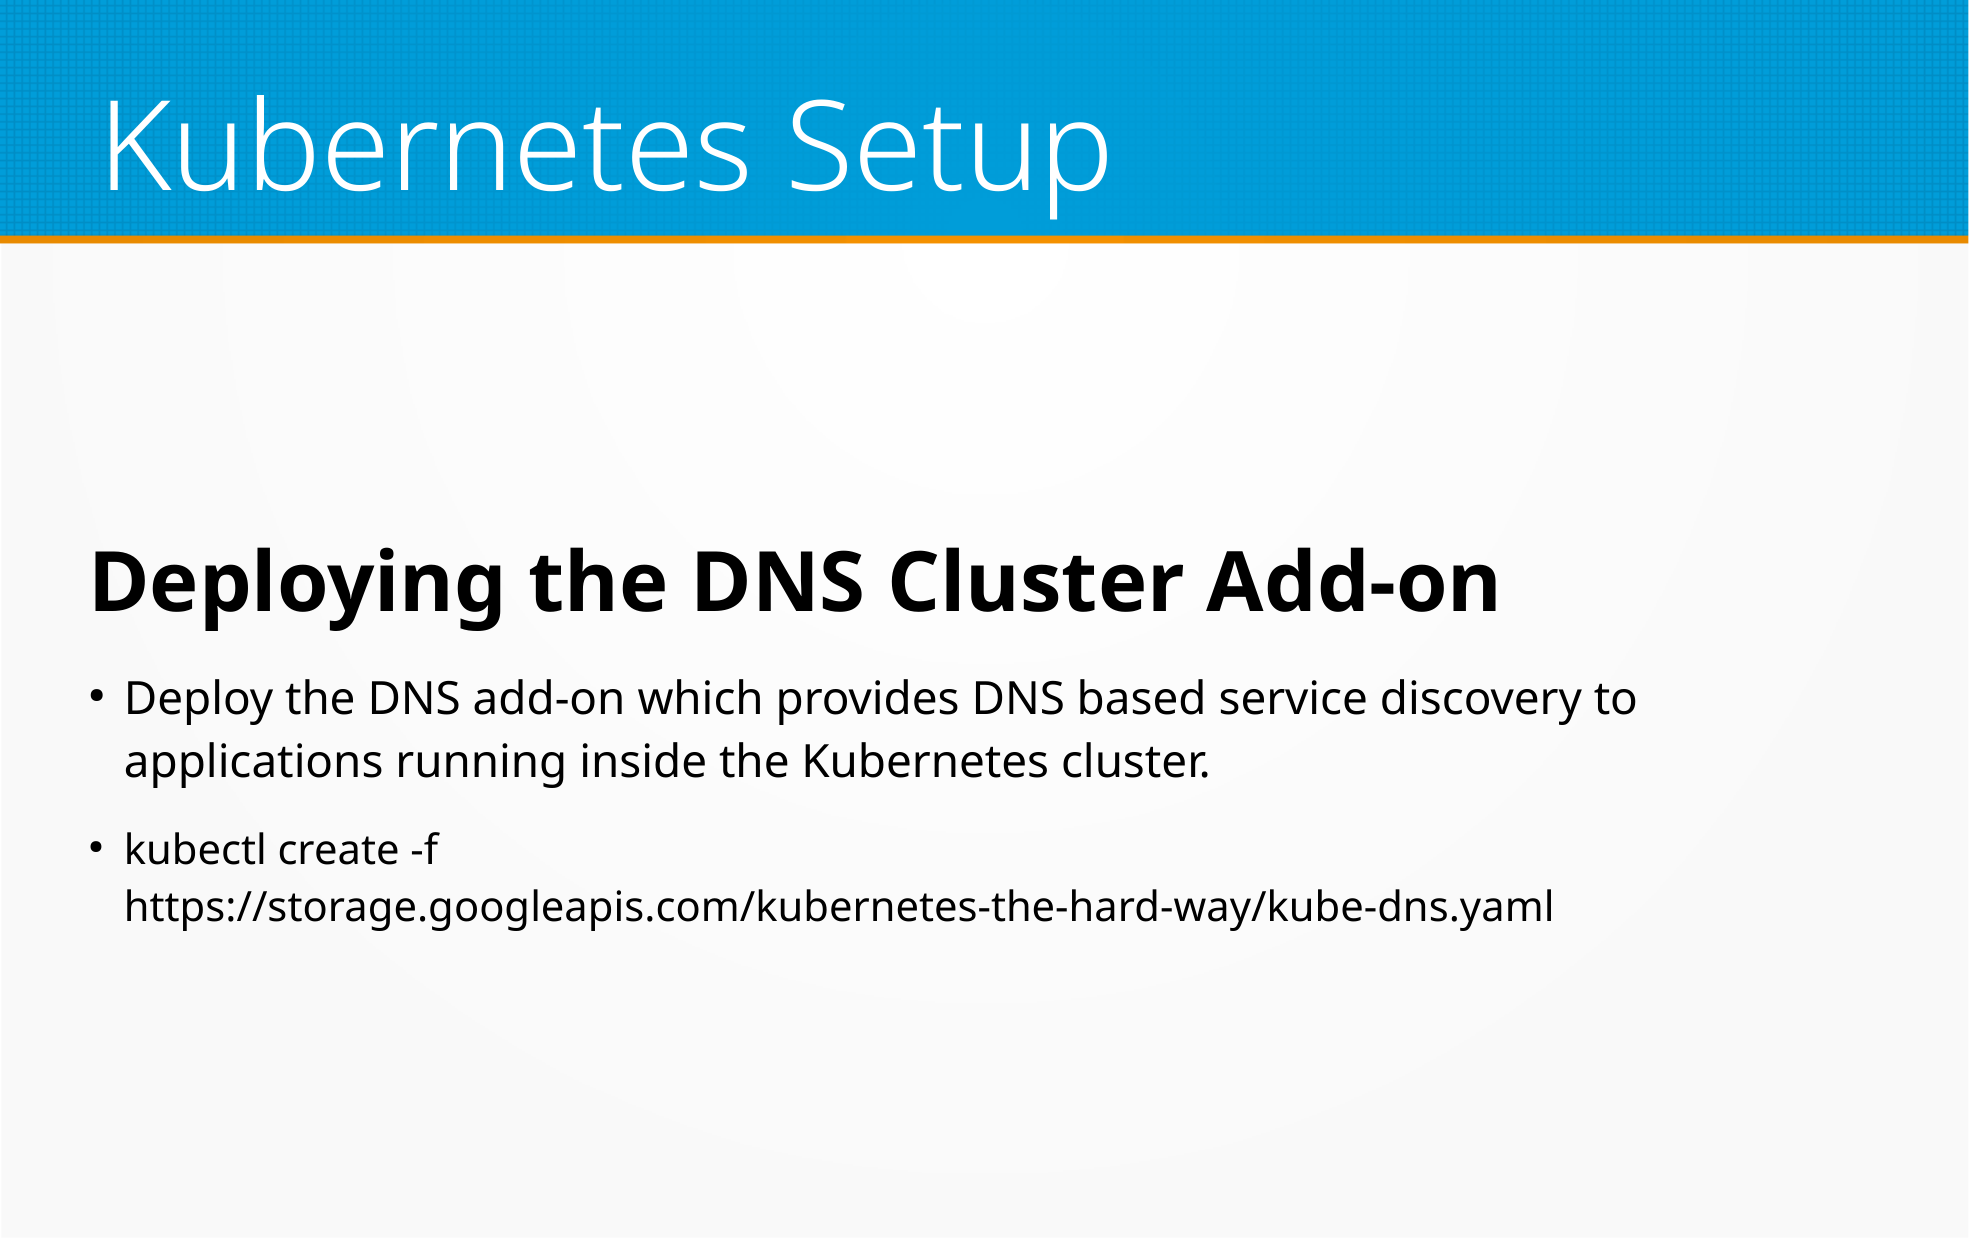

# Kubernetes Setup
Deploying the DNS Cluster Add-on
Deploy the DNS add-on which provides DNS based service discovery to applications running inside the Kubernetes cluster.
kubectl create -f
https://storage.googleapis.com/kubernetes-the-hard-way/kube-dns.yaml